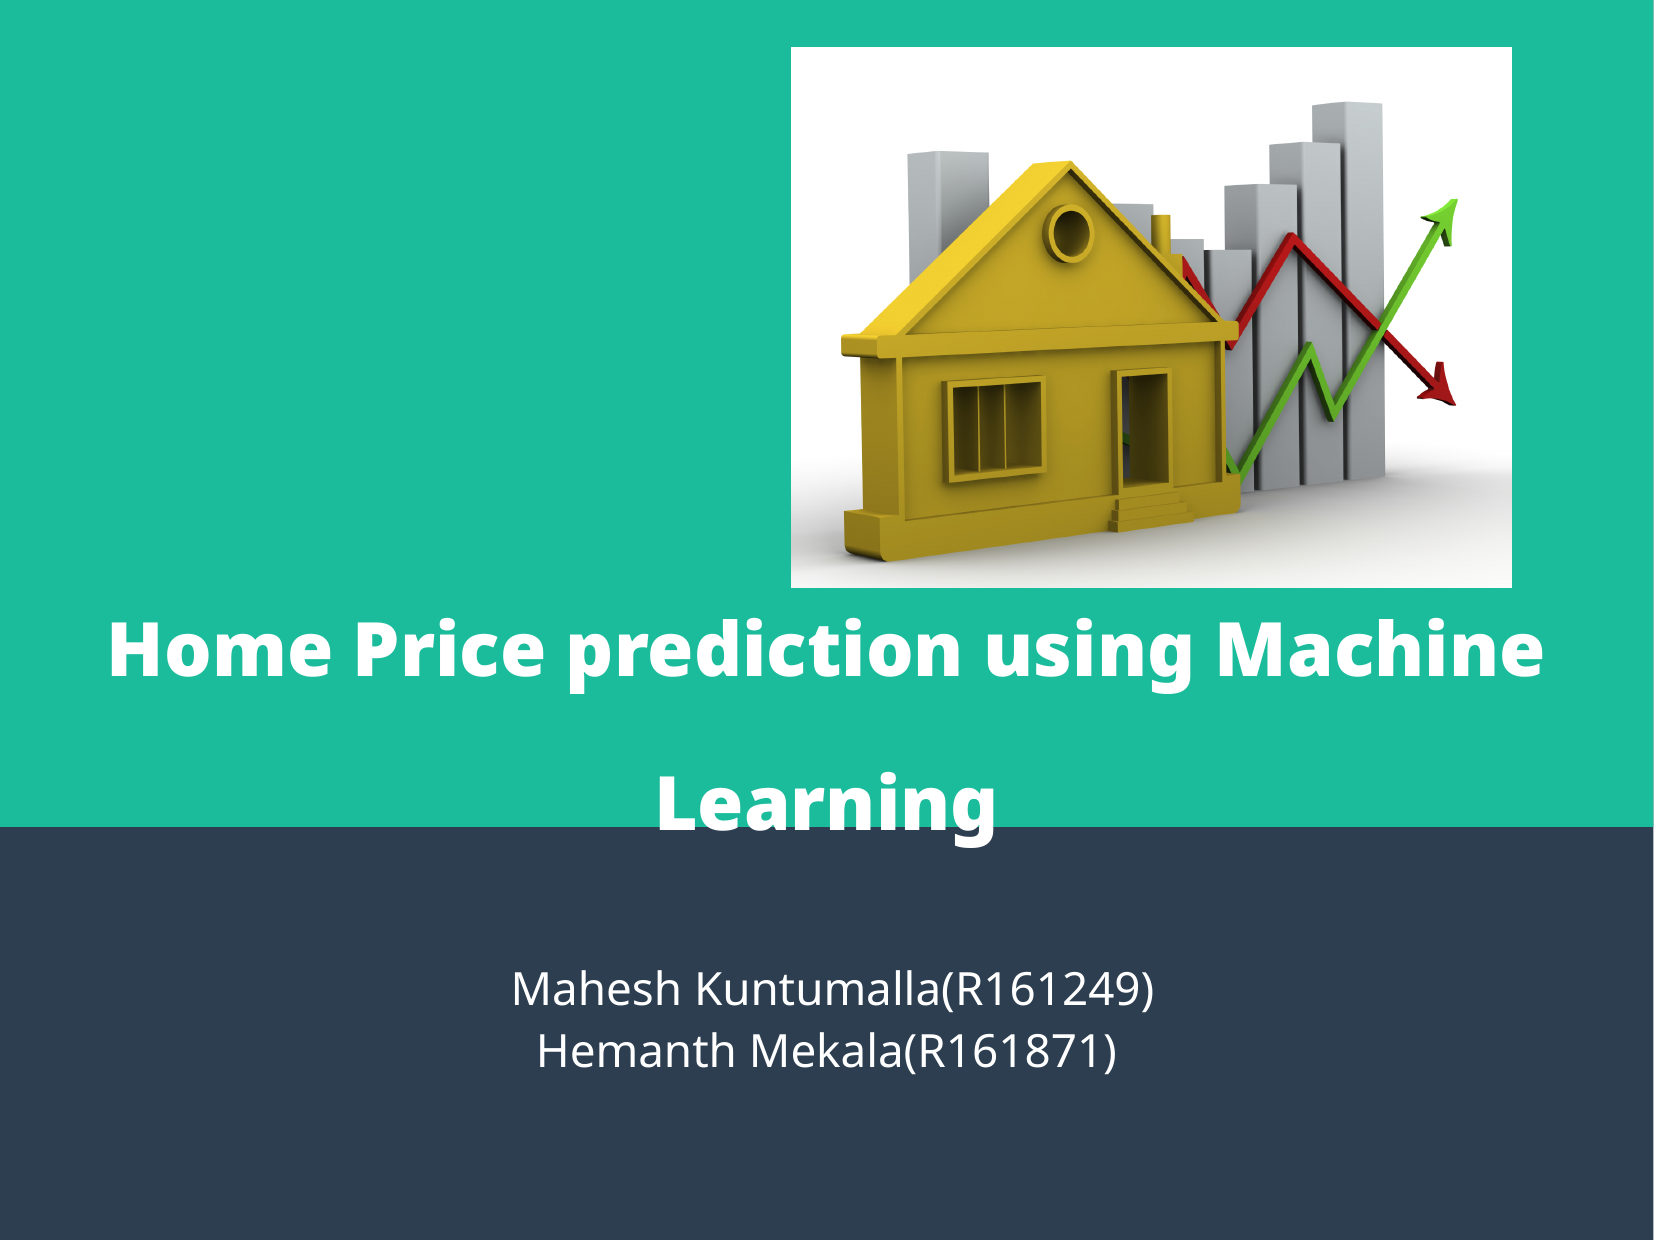

# Home Price prediction using Machine Learning
 Mahesh Kuntumalla(R161249)
Hemanth Mekala(R161871)